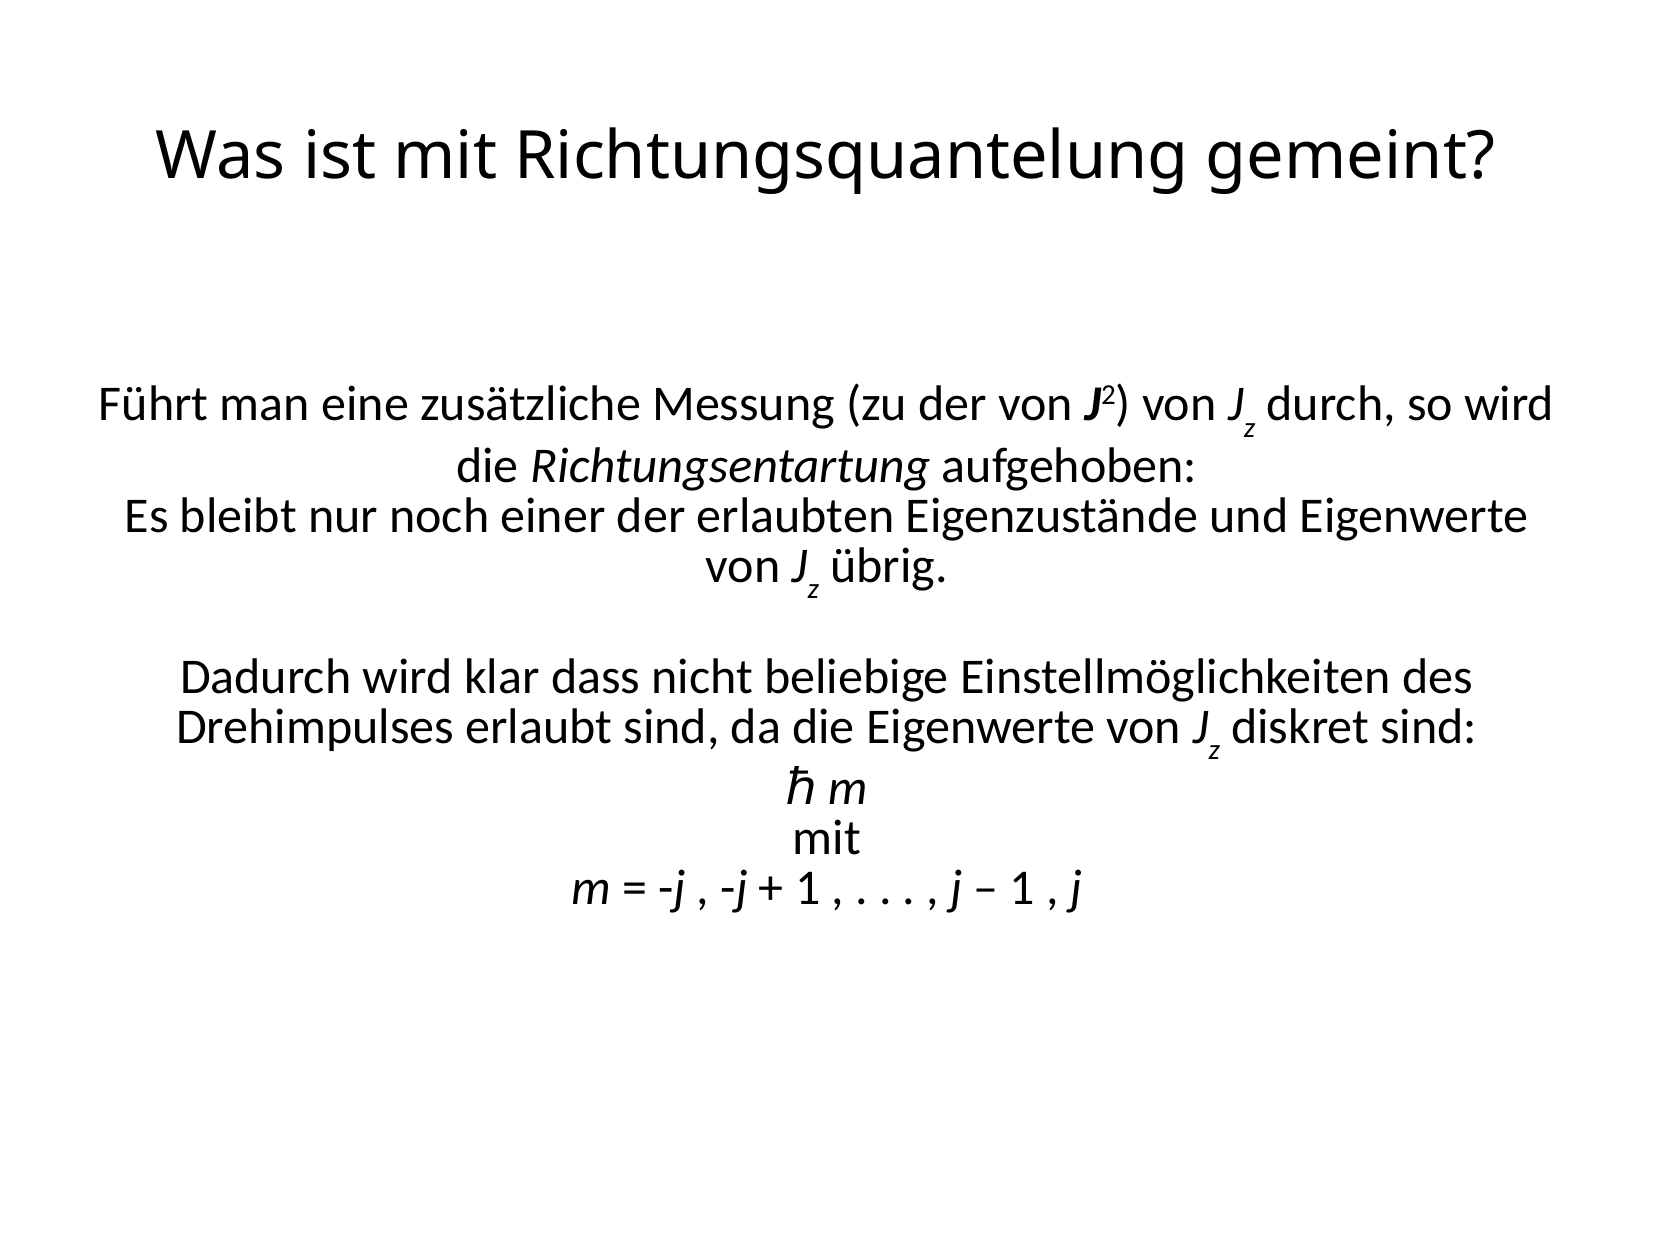

# Was ist mit Richtungsquantelung gemeint?
Führt man eine zusätzliche Messung (zu der von J2) von Jz durch, so wird die Richtungsentartung aufgehoben:
Es bleibt nur noch einer der erlaubten Eigenzustände und Eigenwerte von Jz übrig.
Dadurch wird klar dass nicht beliebige Einstellmöglichkeiten des Drehimpulses erlaubt sind, da die Eigenwerte von Jz diskret sind:
ℏ m
mit
m = -j , -j + 1 , . . . , j – 1 , j